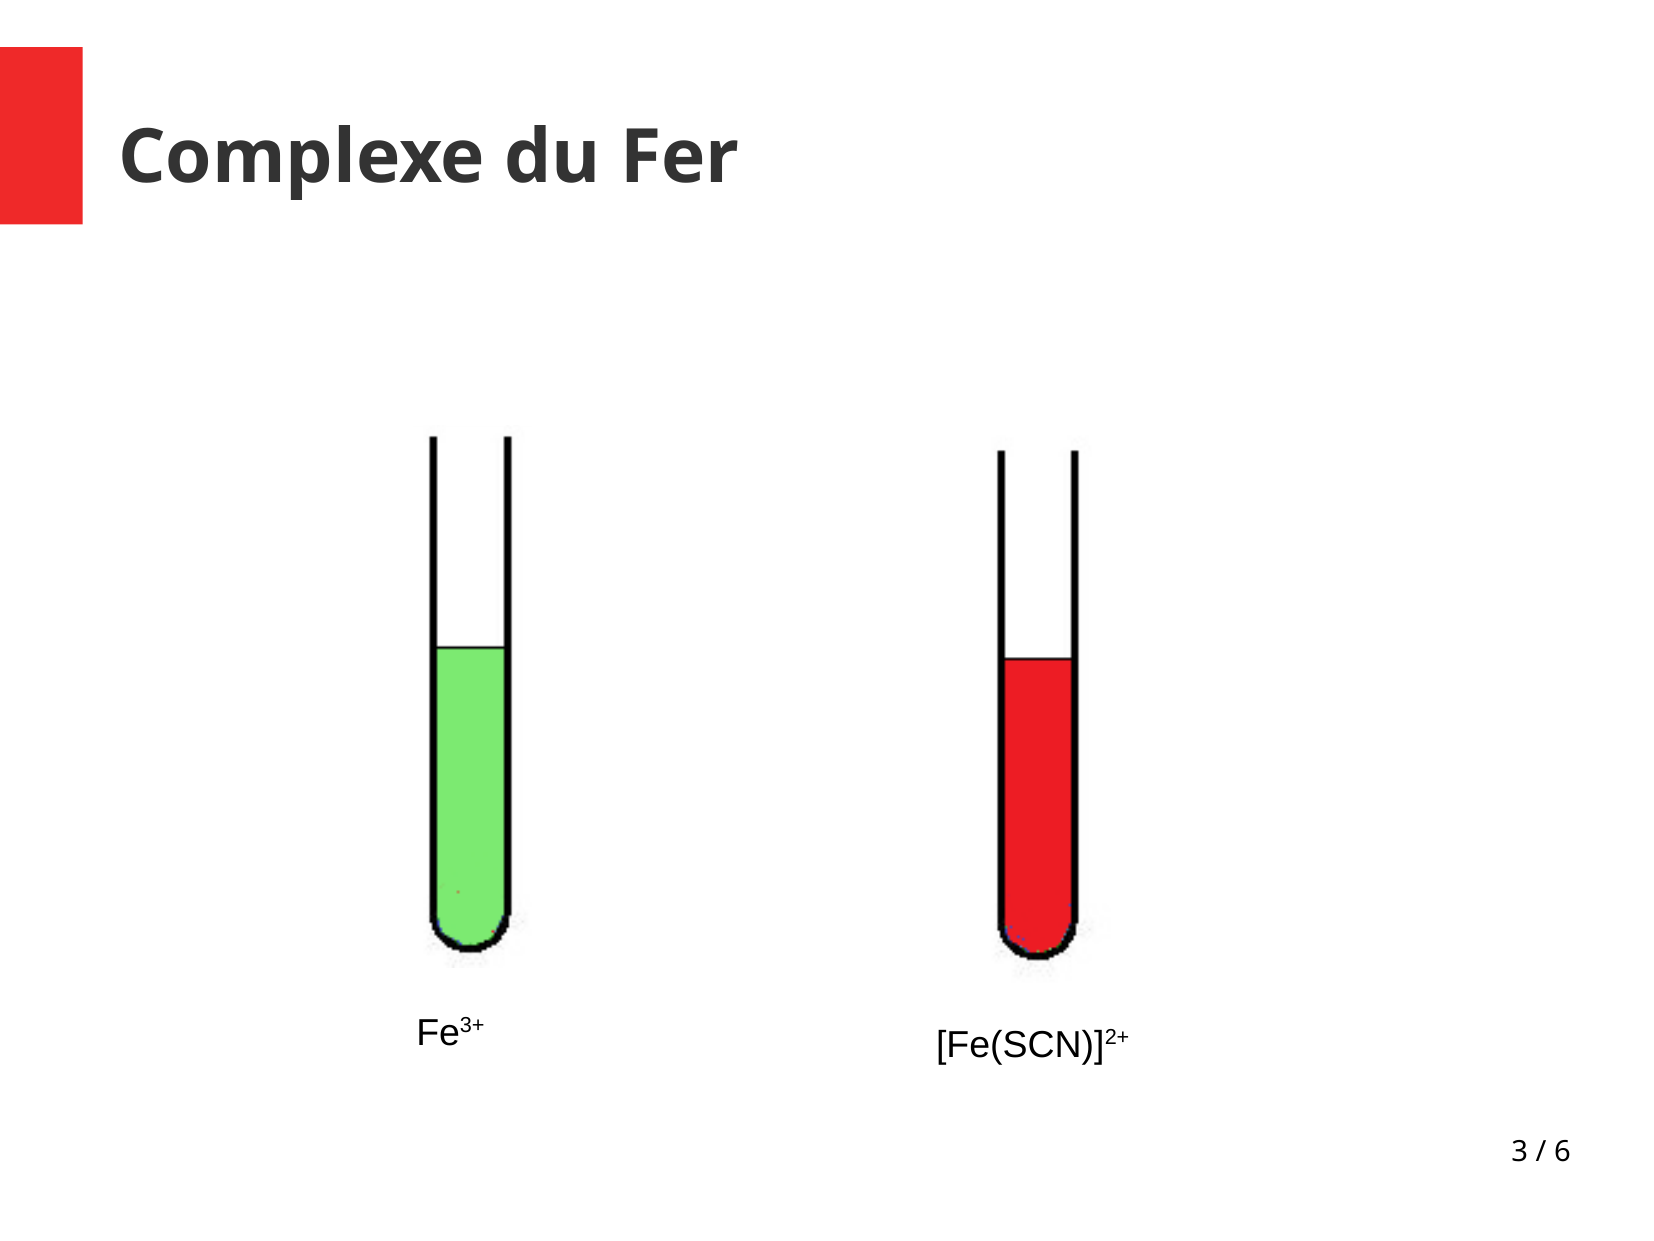

# Complexe du Fer
Fe3+
[Fe(SCN)]2+
3